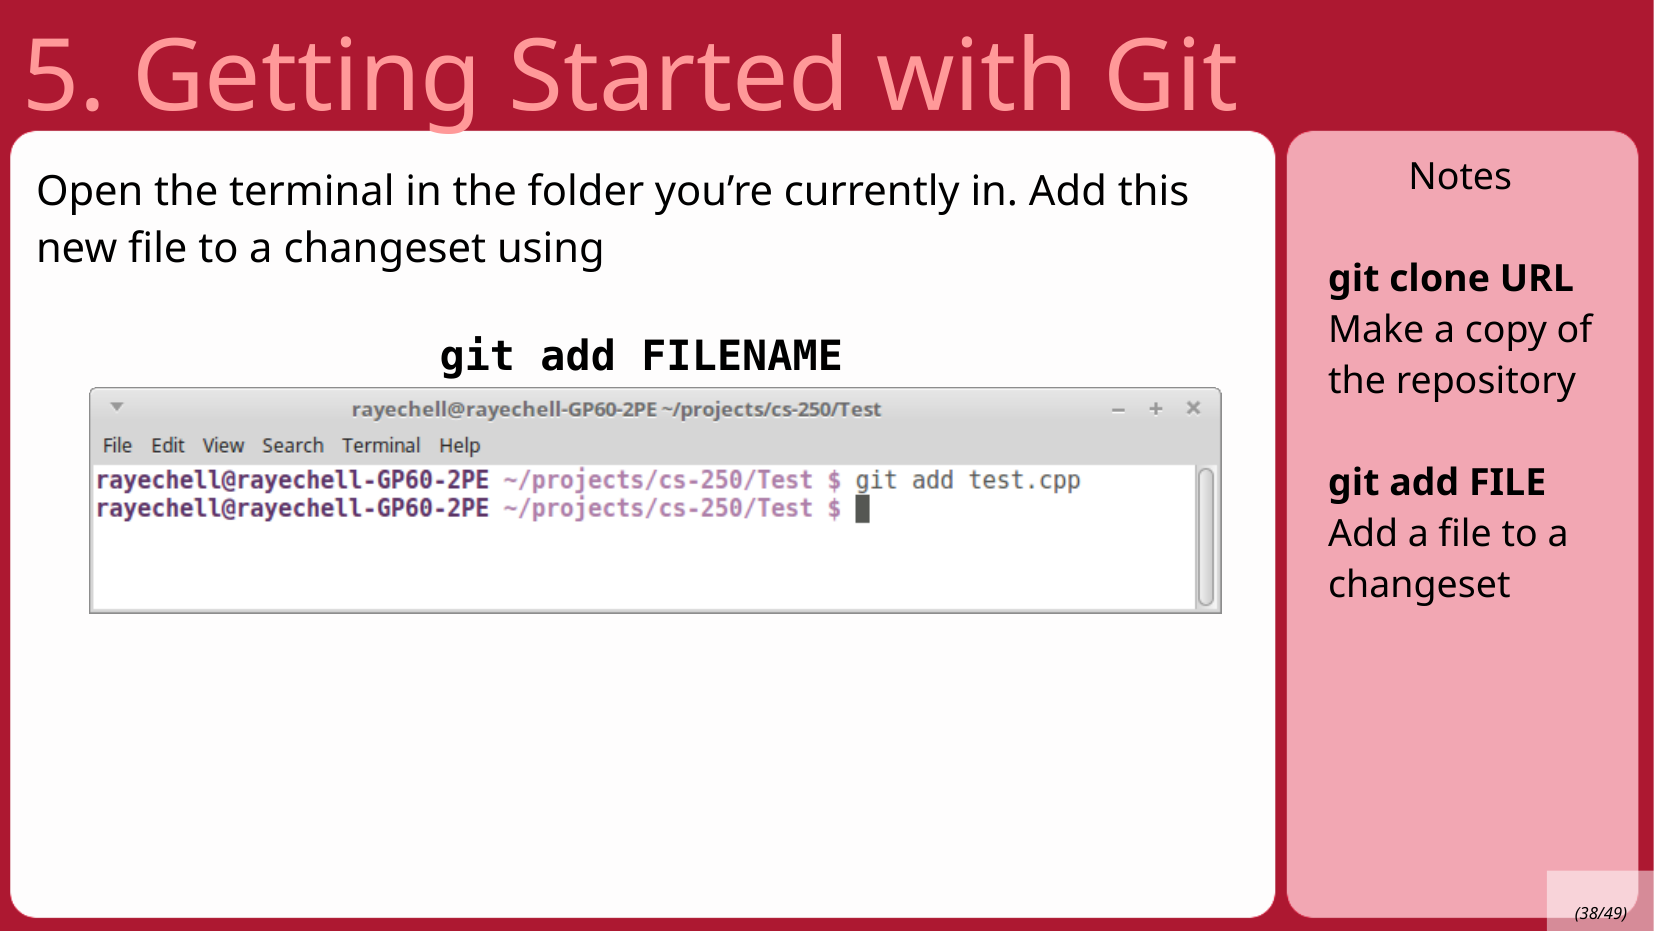

# 5. Getting Started with Git
Notes
git clone URL
Make a copy of the repository
git add FILE
Add a file to a changeset
Open the terminal in the folder you’re currently in. Add this new file to a changeset using
git add FILENAME